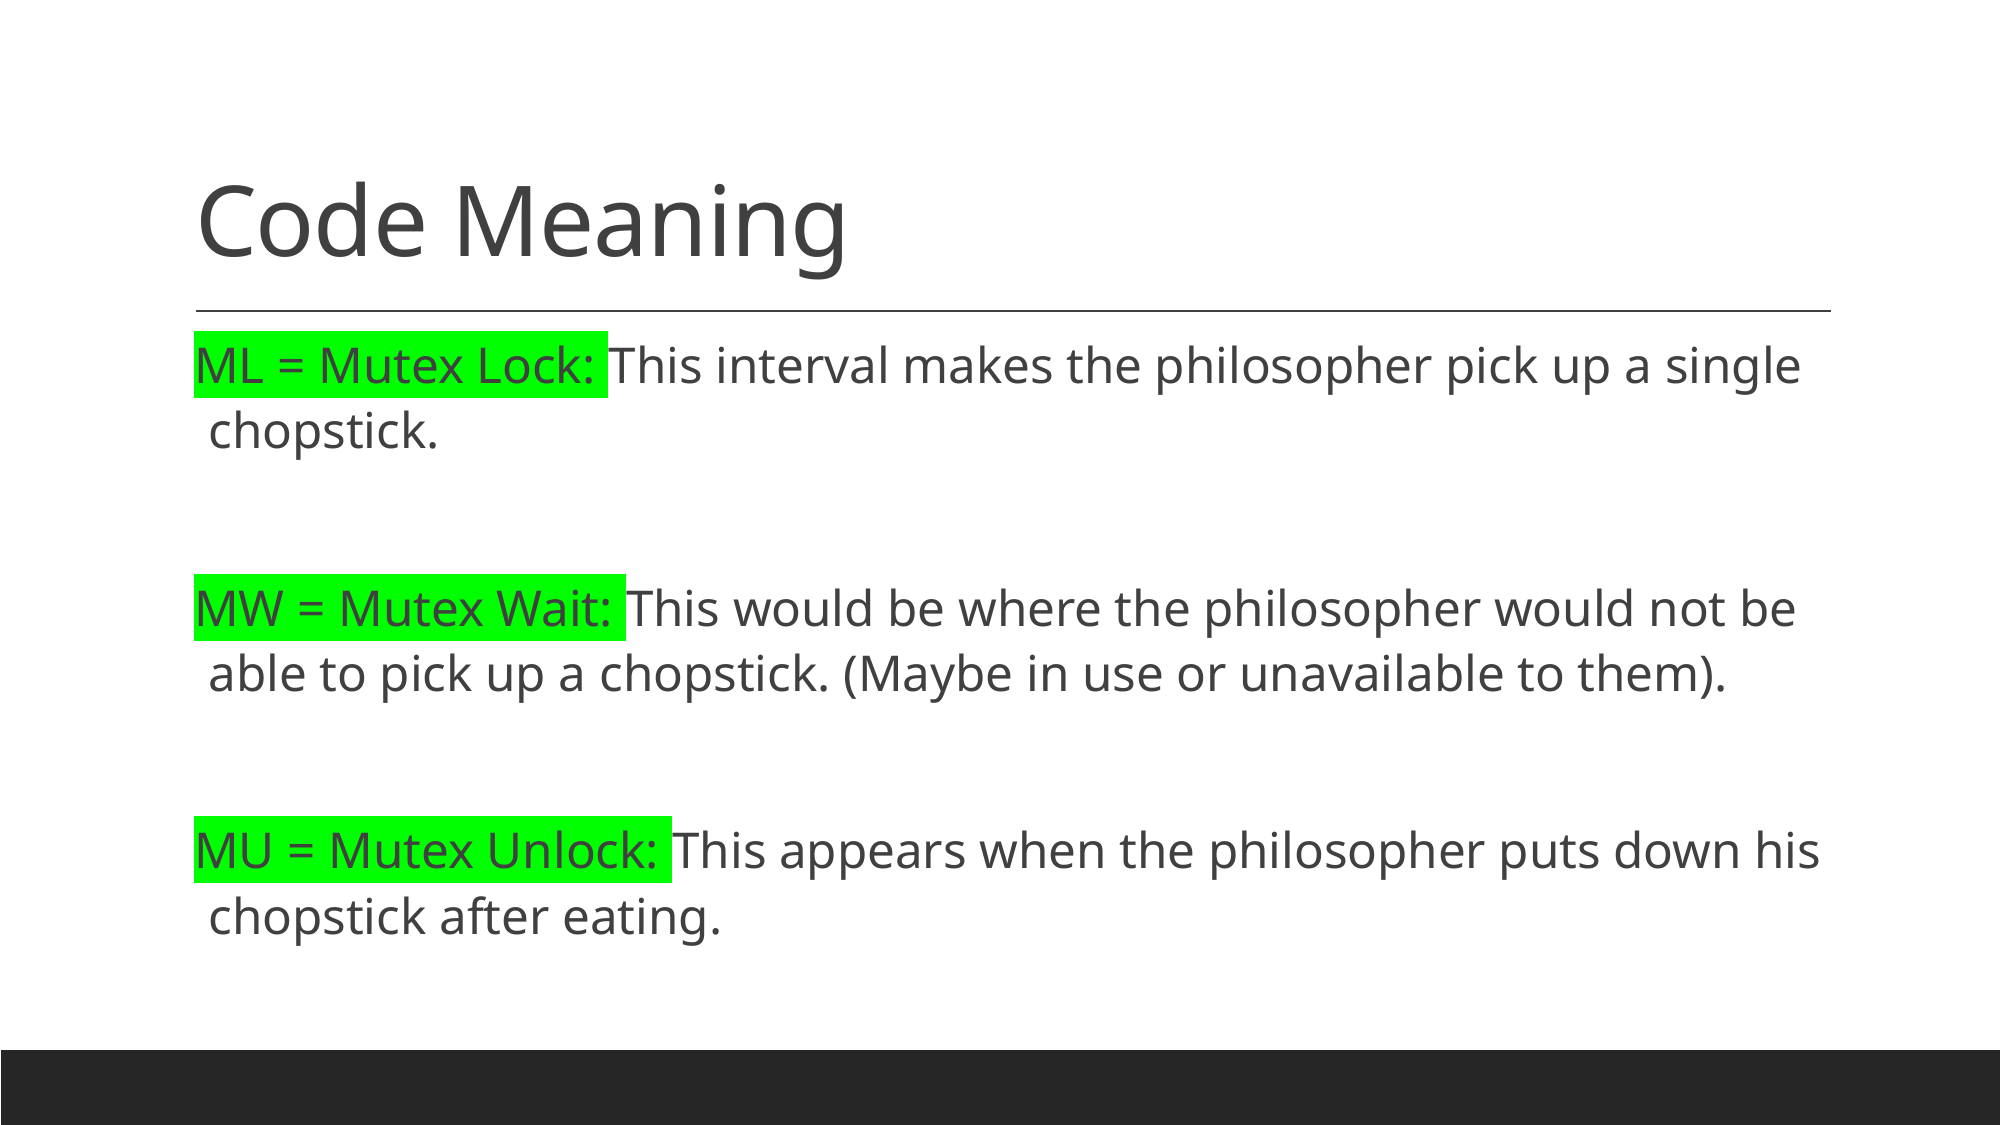

# Code Meaning
ML = Mutex Lock: This interval makes the philosopher pick up a single chopstick.
MW = Mutex Wait: This would be where the philosopher would not be able to pick up a chopstick. (Maybe in use or unavailable to them).
MU = Mutex Unlock: This appears when the philosopher puts down his chopstick after eating.